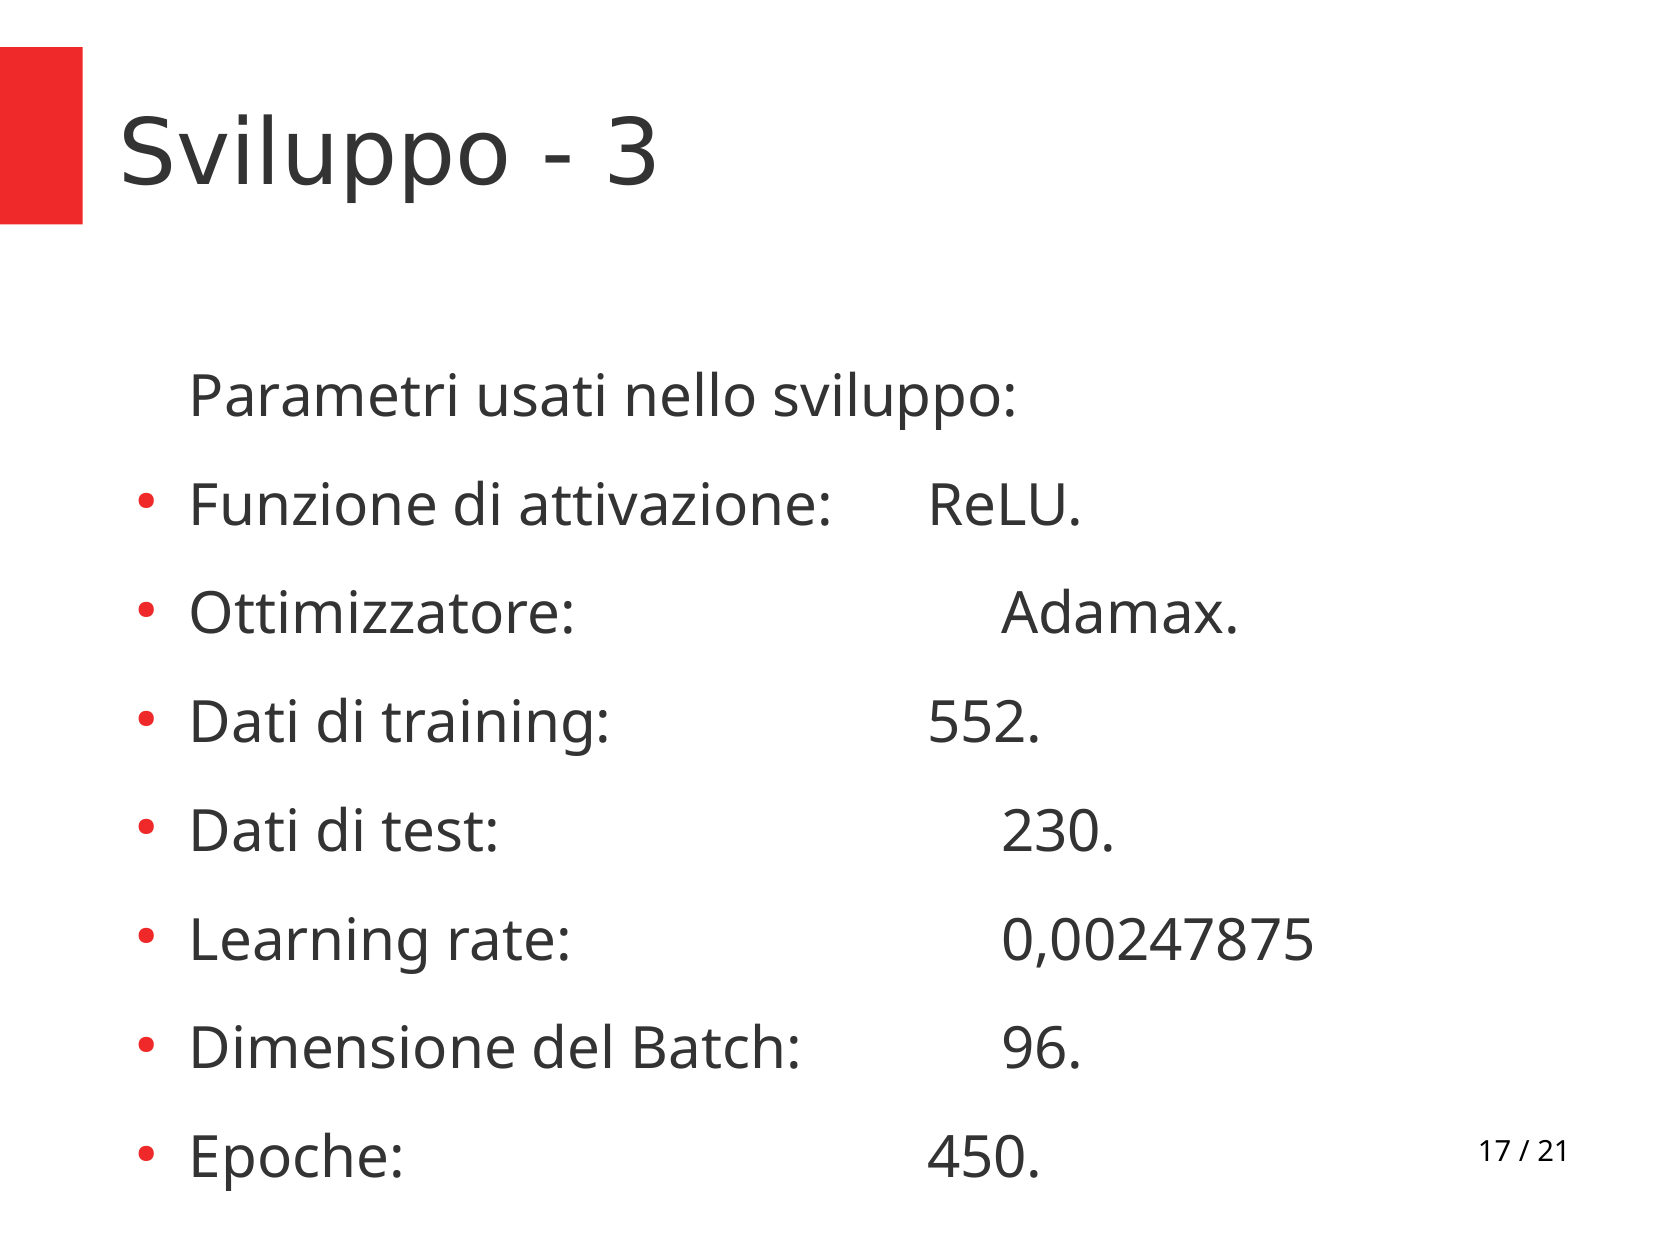

# Sviluppo - 3
Parametri usati nello sviluppo:
Funzione di attivazione: 		ReLU.
Ottimizzatore: 						Adamax.
Dati di training:					552.
Dati di test:							230.
Learning rate:						0,00247875
Dimensione del Batch:			96.
Epoche:								450.
17